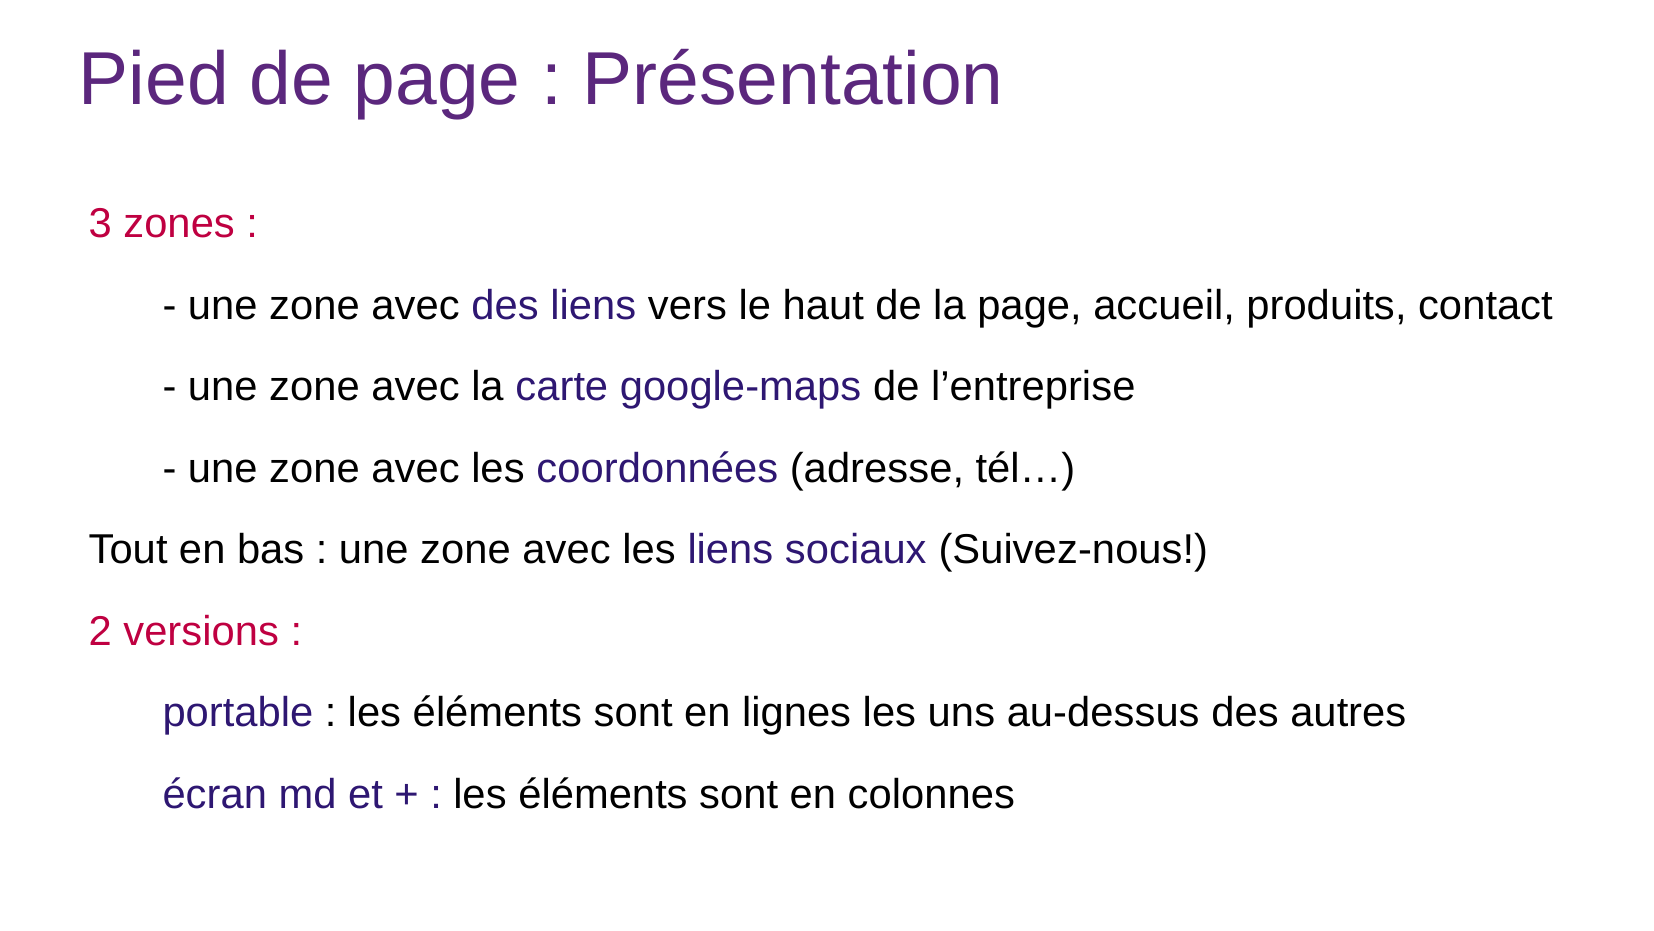

# Pied de page : Présentation
3 zones :
	- une zone avec des liens vers le haut de la page, accueil, produits, contact
	- une zone avec la carte google-maps de l’entreprise
	- une zone avec les coordonnées (adresse, tél…)
Tout en bas : une zone avec les liens sociaux (Suivez-nous!)
2 versions :
	portable : les éléments sont en lignes les uns au-dessus des autres
	écran md et + : les éléments sont en colonnes